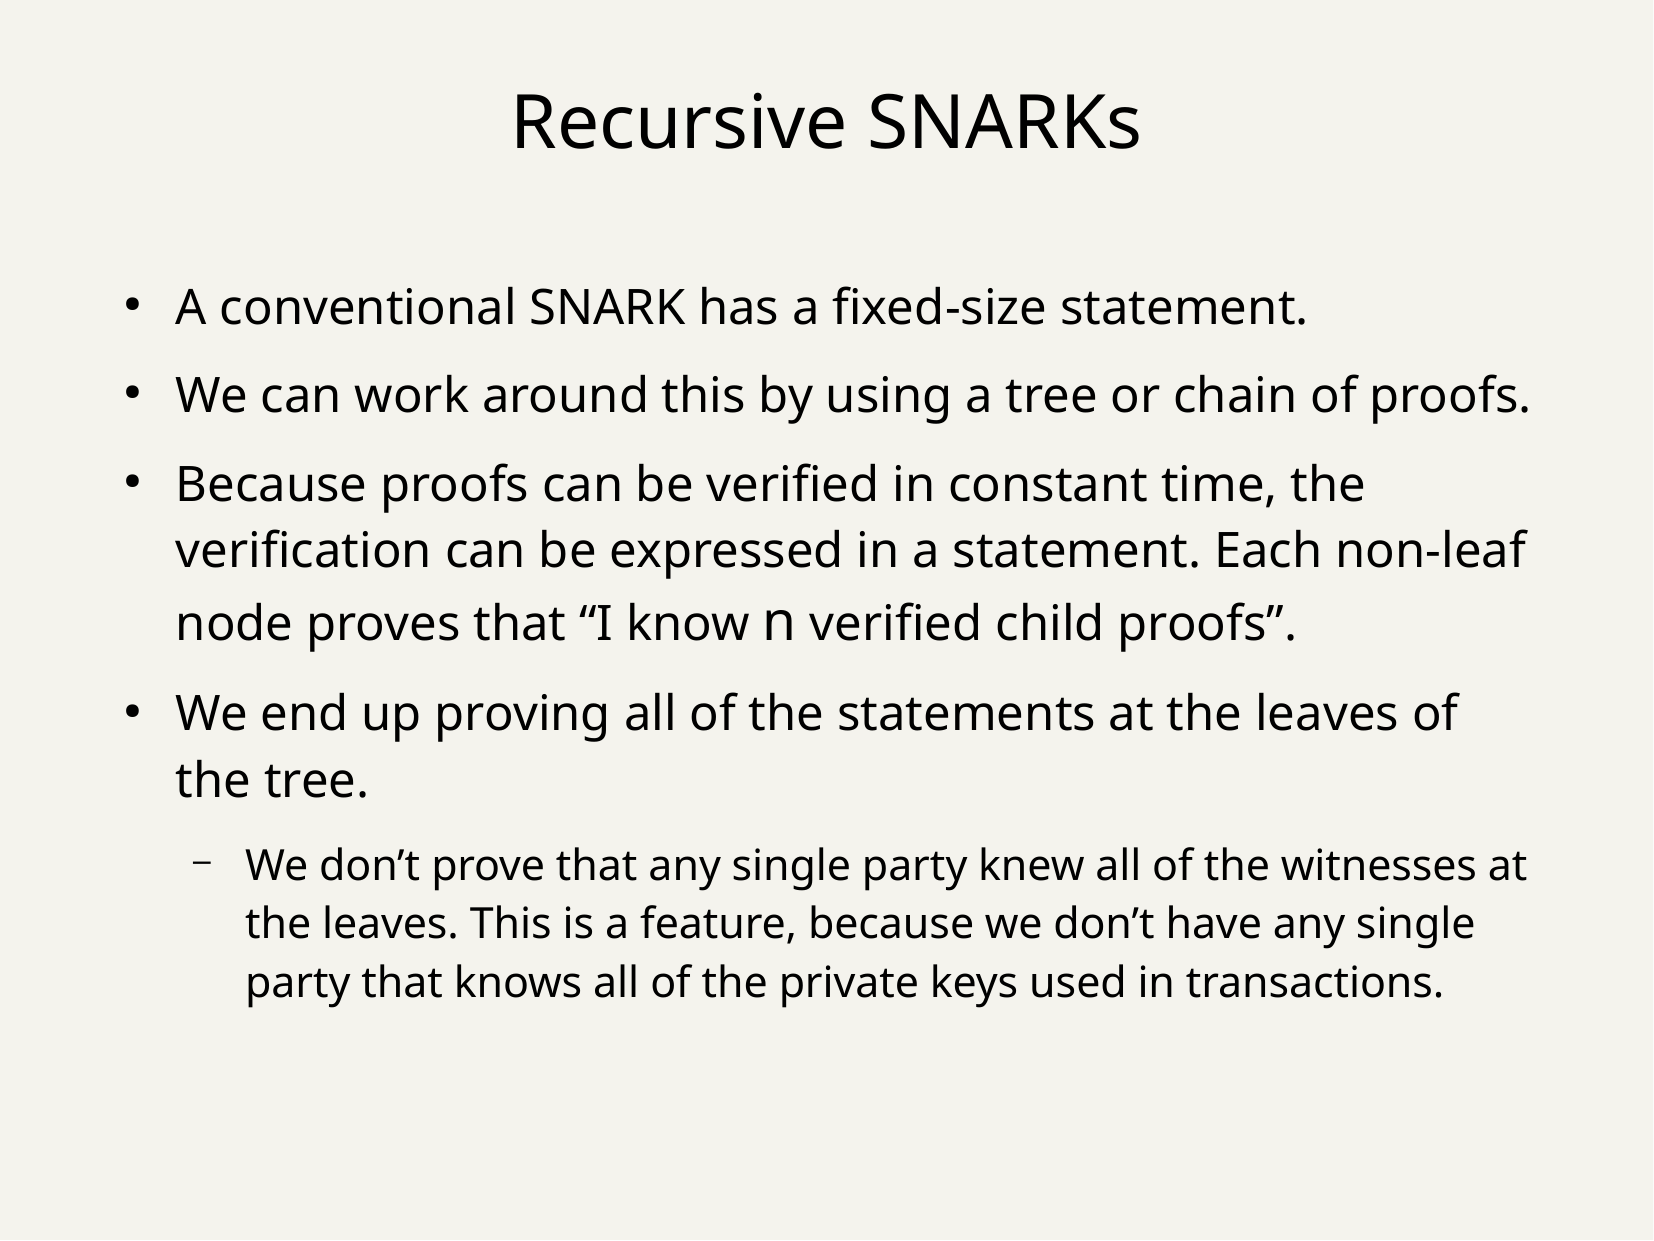

# Recursive SNARKs
A conventional SNARK has a fixed-size statement.
We can work around this by using a tree or chain of proofs.
Because proofs can be verified in constant time, the verification can be expressed in a statement. Each non-leaf node proves that “I know n verified child proofs”.
We end up proving all of the statements at the leaves of the tree.
We don’t prove that any single party knew all of the witnesses at the leaves. This is a feature, because we don’t have any single party that knows all of the private keys used in transactions.